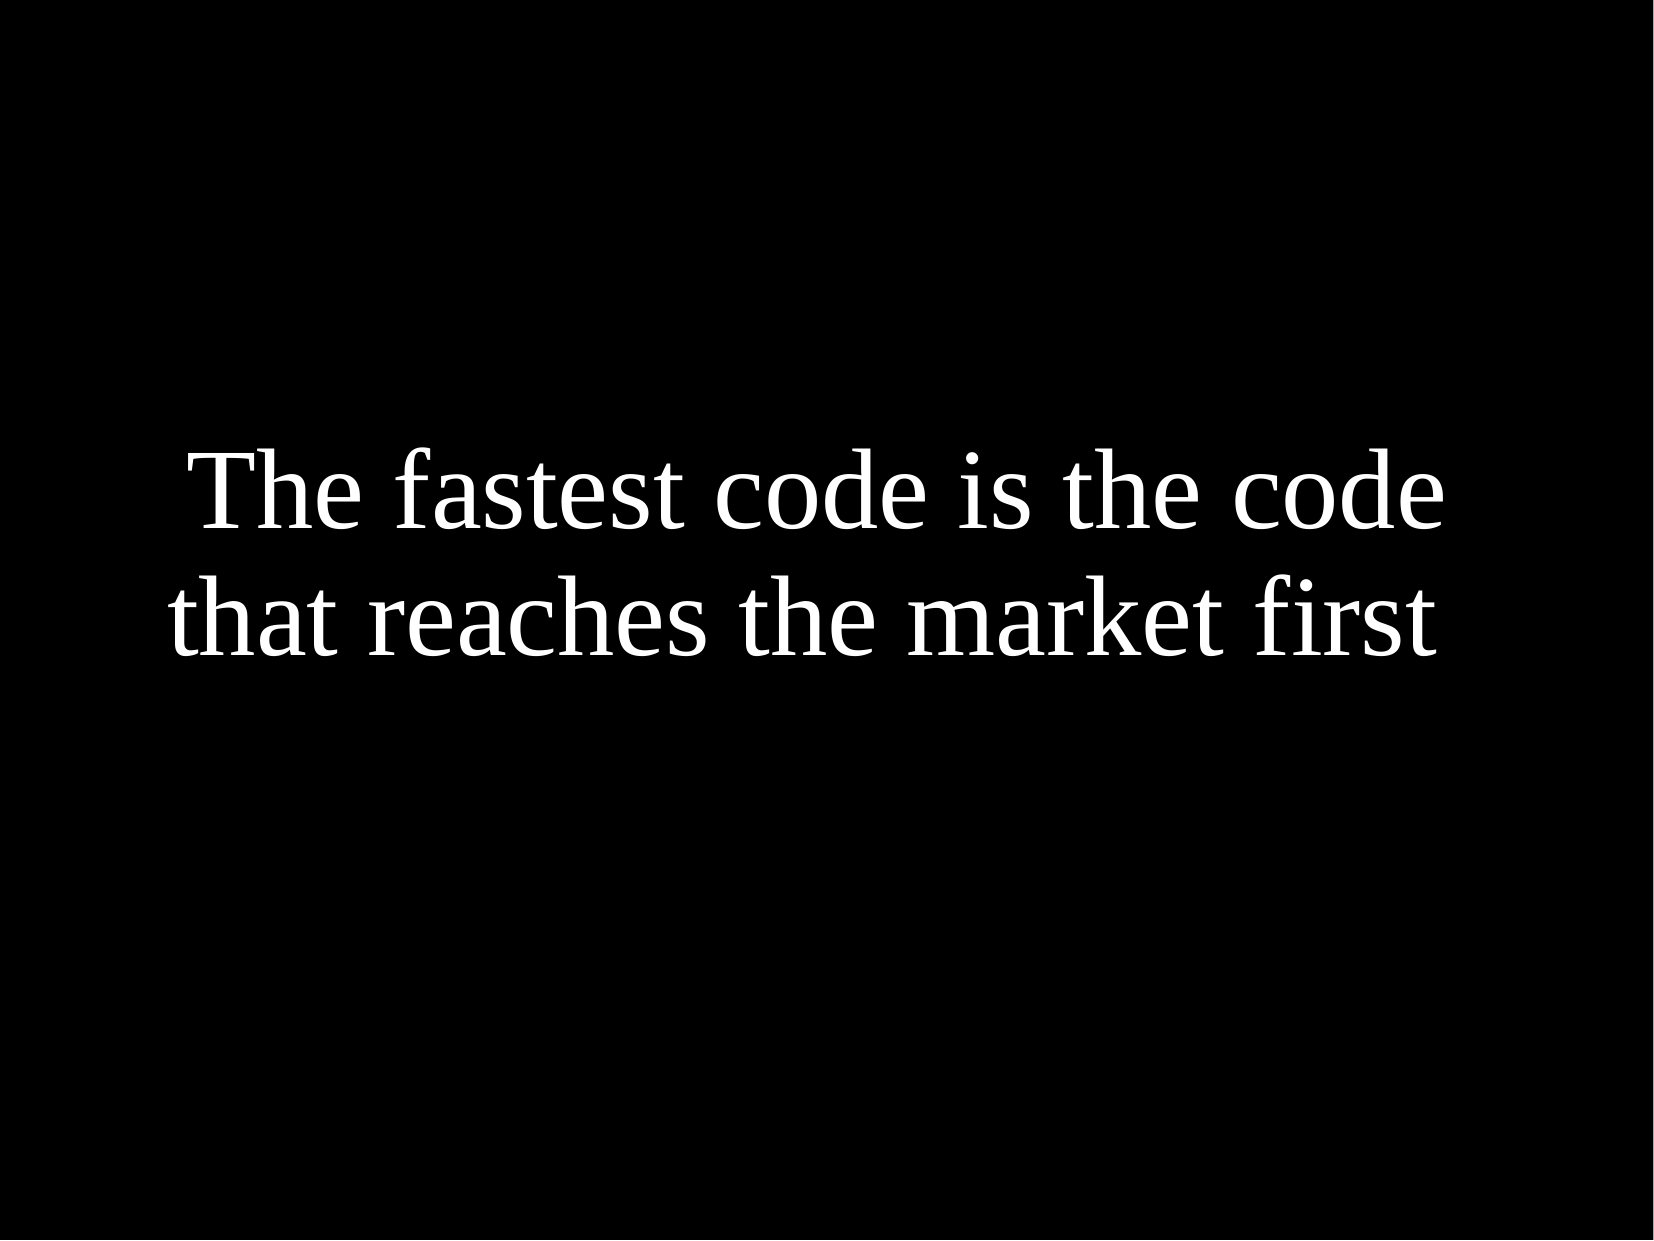

# The fastest code is the code that reaches the market first